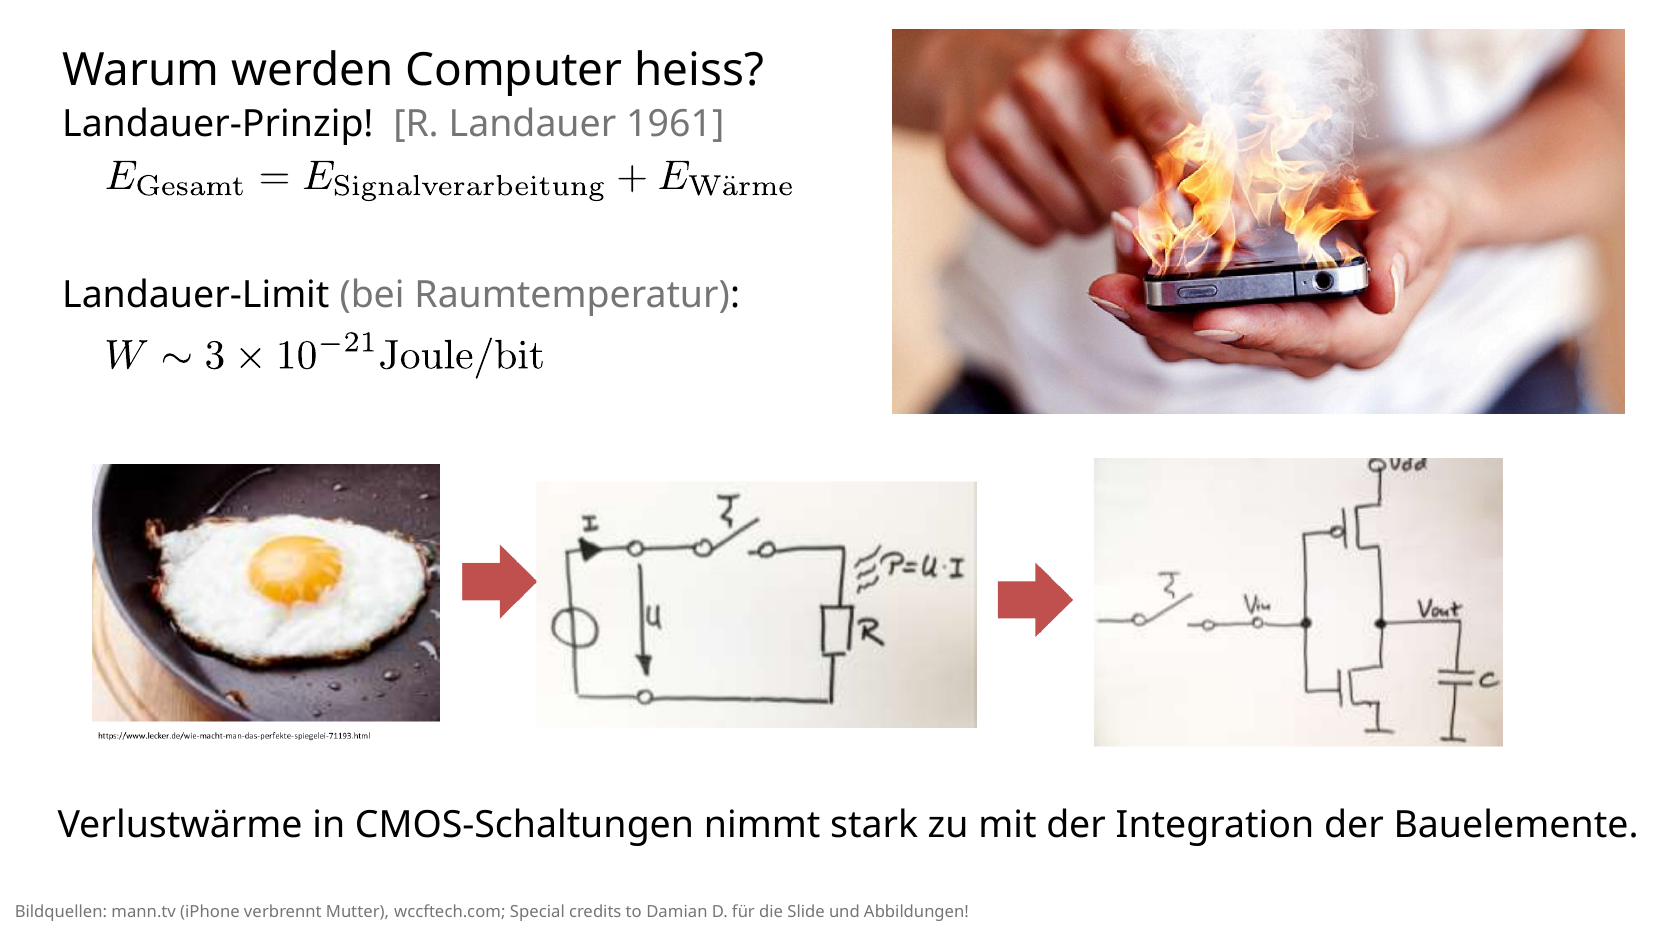

Warum werden Computer heiss?
Landauer-Prinzip! [R. Landauer 1961]
„Energy barrier“
Landauer-Limit (bei Raumtemperatur):
Verlustwärme in CMOS-Schaltungen nimmt stark zu mit der Integration der Bauelemente.
Bildquellen: mann.tv (iPhone verbrennt Mutter), wccftech.com; Special credits to Damian D. für die Slide und Abbildungen!